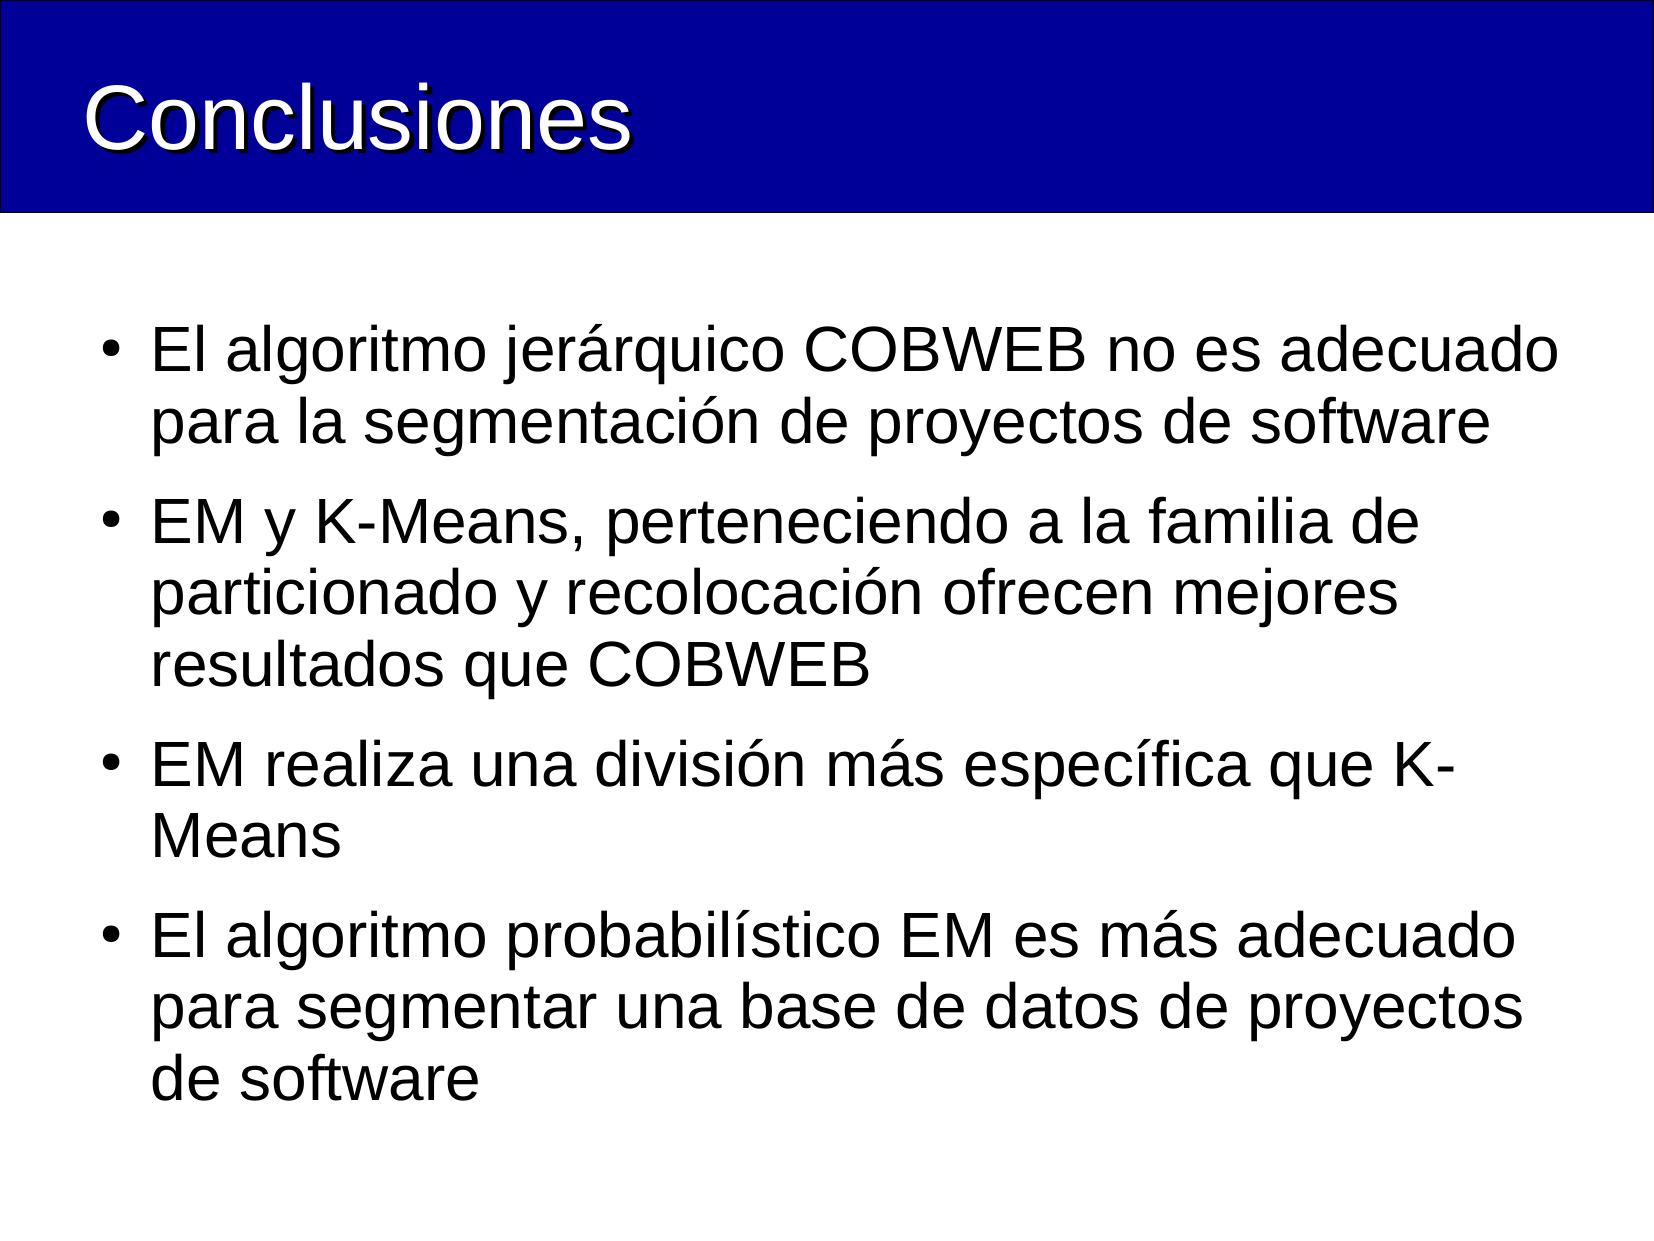

# Conclusiones
El algoritmo jerárquico COBWEB no es adecuado para la segmentación de proyectos de software
EM y K-Means, perteneciendo a la familia de particionado y recolocación ofrecen mejores resultados que COBWEB
EM realiza una división más específica que K-Means
El algoritmo probabilístico EM es más adecuado para segmentar una base de datos de proyectos de software